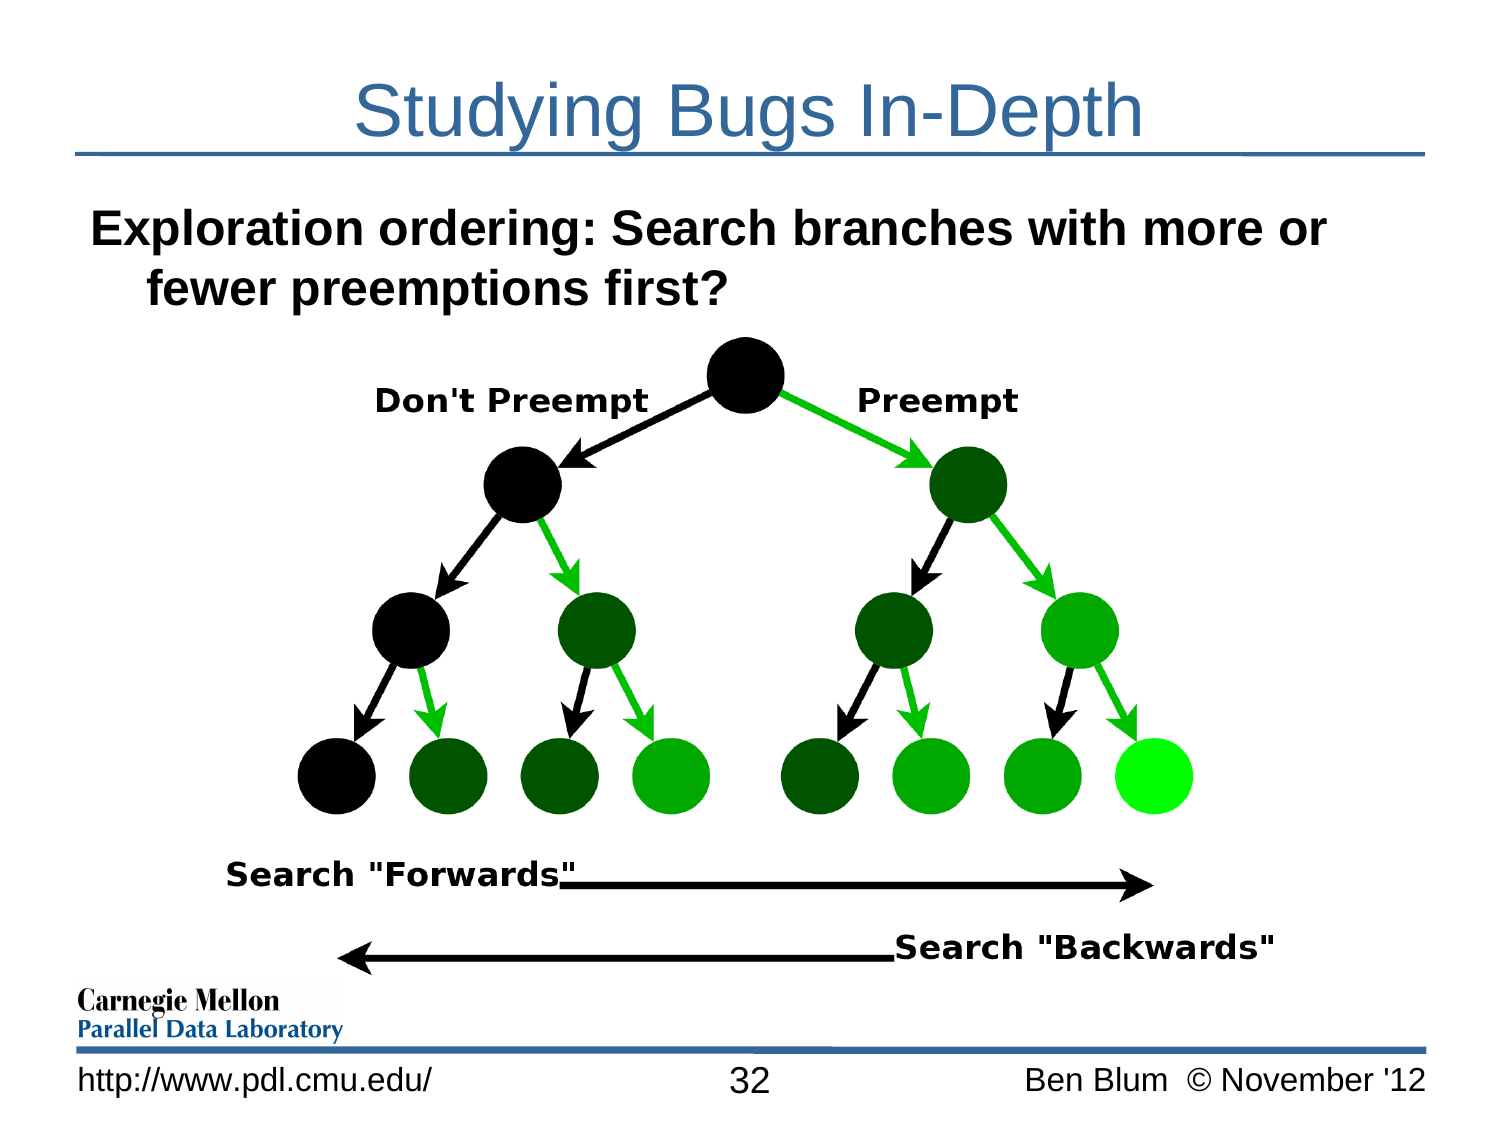

# Studying Bugs In-Depth
Exploration ordering: Search branches with more or fewer preemptions first?
32